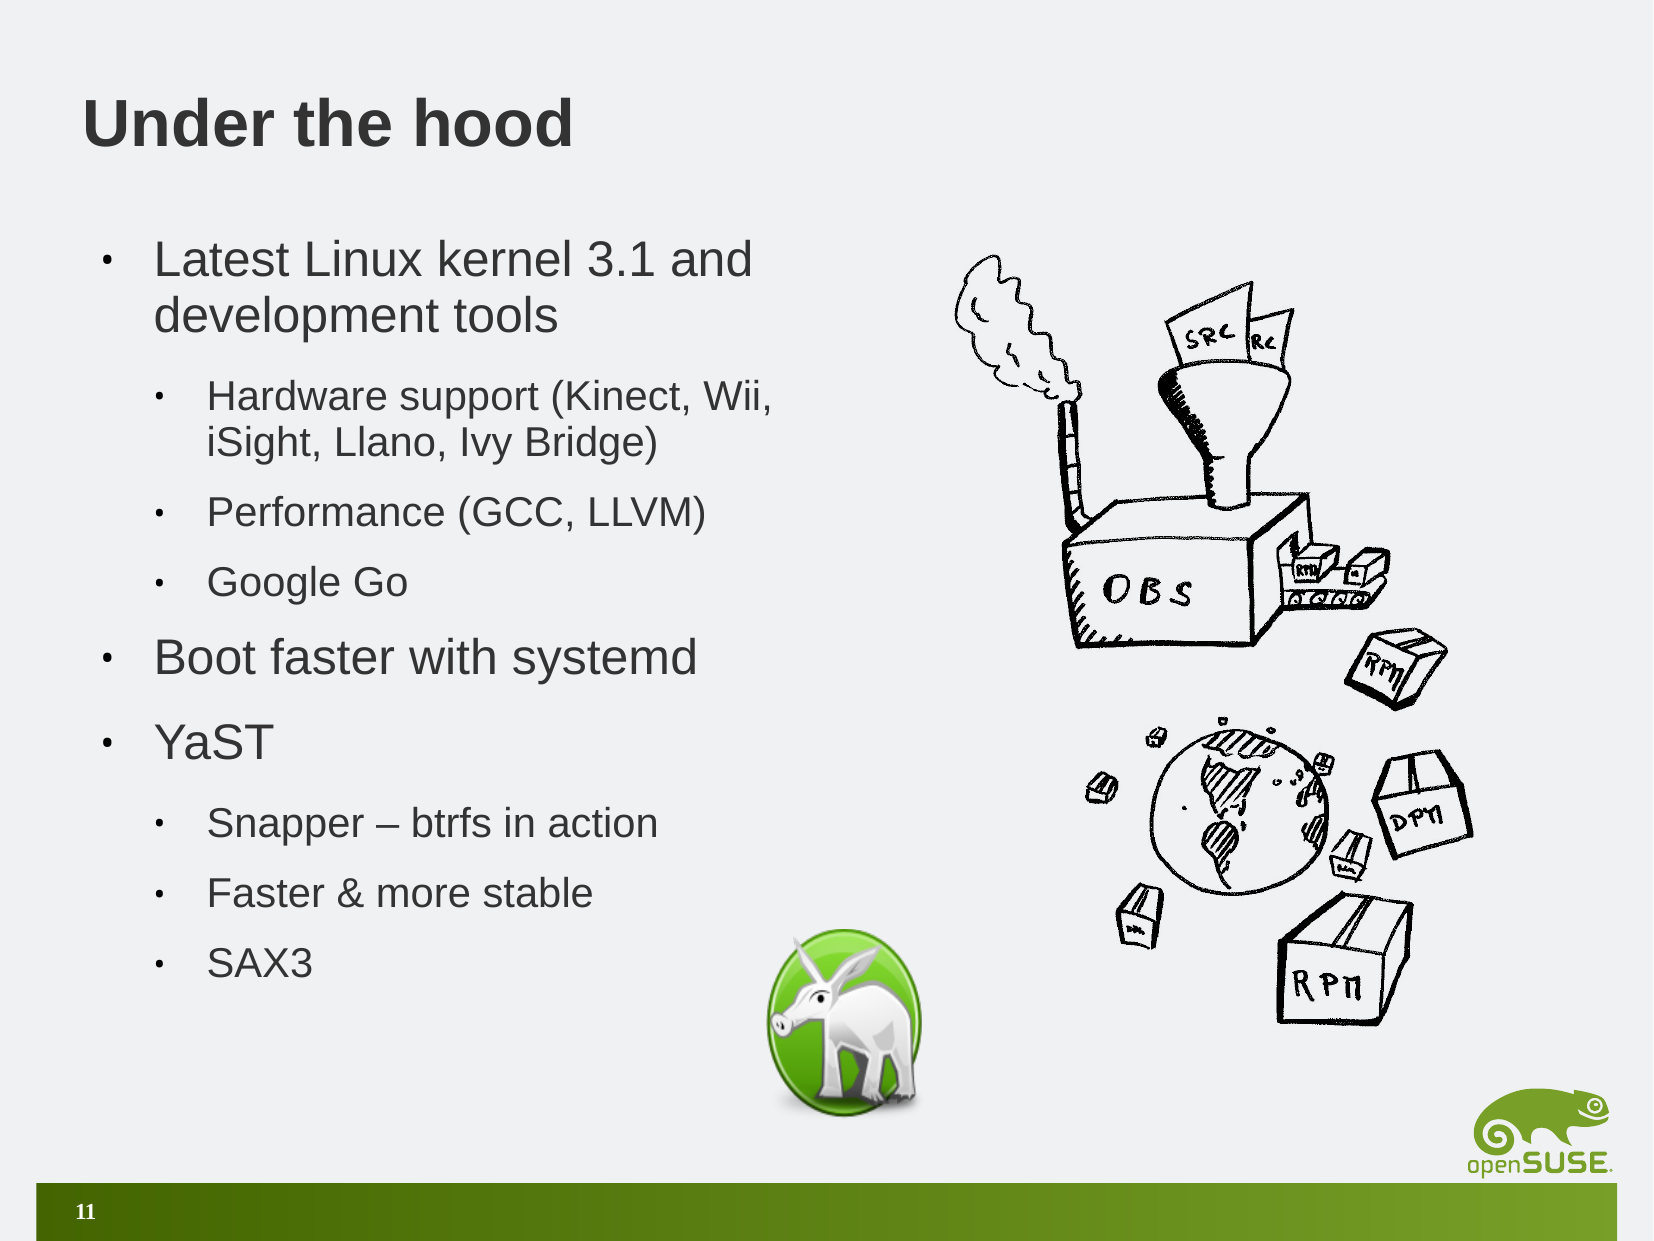

# Under the hood
Latest Linux kernel 3.1 and development tools
Hardware support (Kinect, Wii, iSight, Llano, Ivy Bridge)
Performance (GCC, LLVM)
Google Go
Boot faster with systemd
YaST
Snapper – btrfs in action
Faster & more stable
SAX3
11